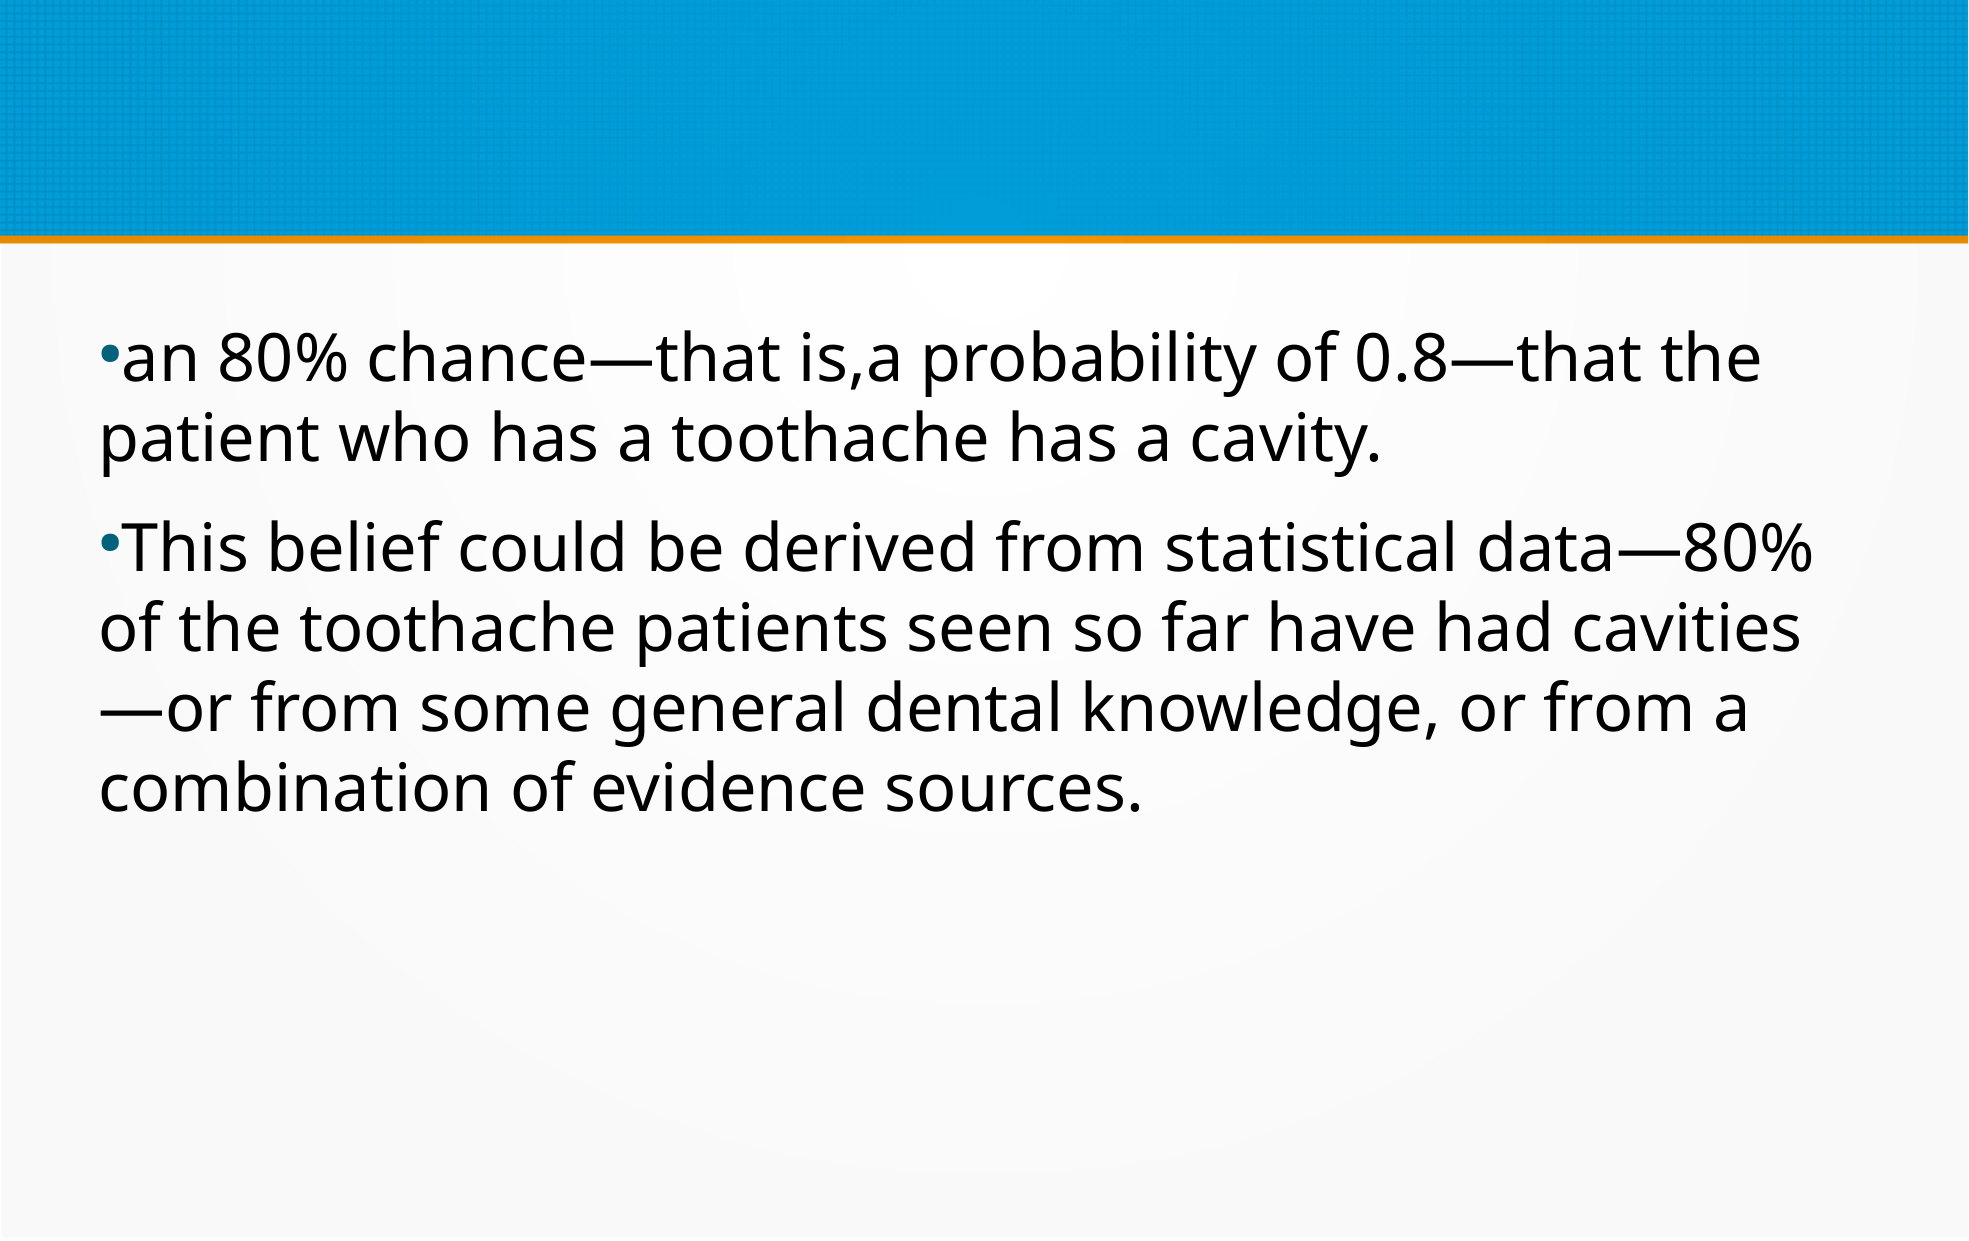

#
an 80% chance—that is,a probability of 0.8—that the patient who has a toothache has a cavity.
This belief could be derived from statistical data—80% of the toothache patients seen so far have had cavities—or from some general dental knowledge, or from a combination of evidence sources.